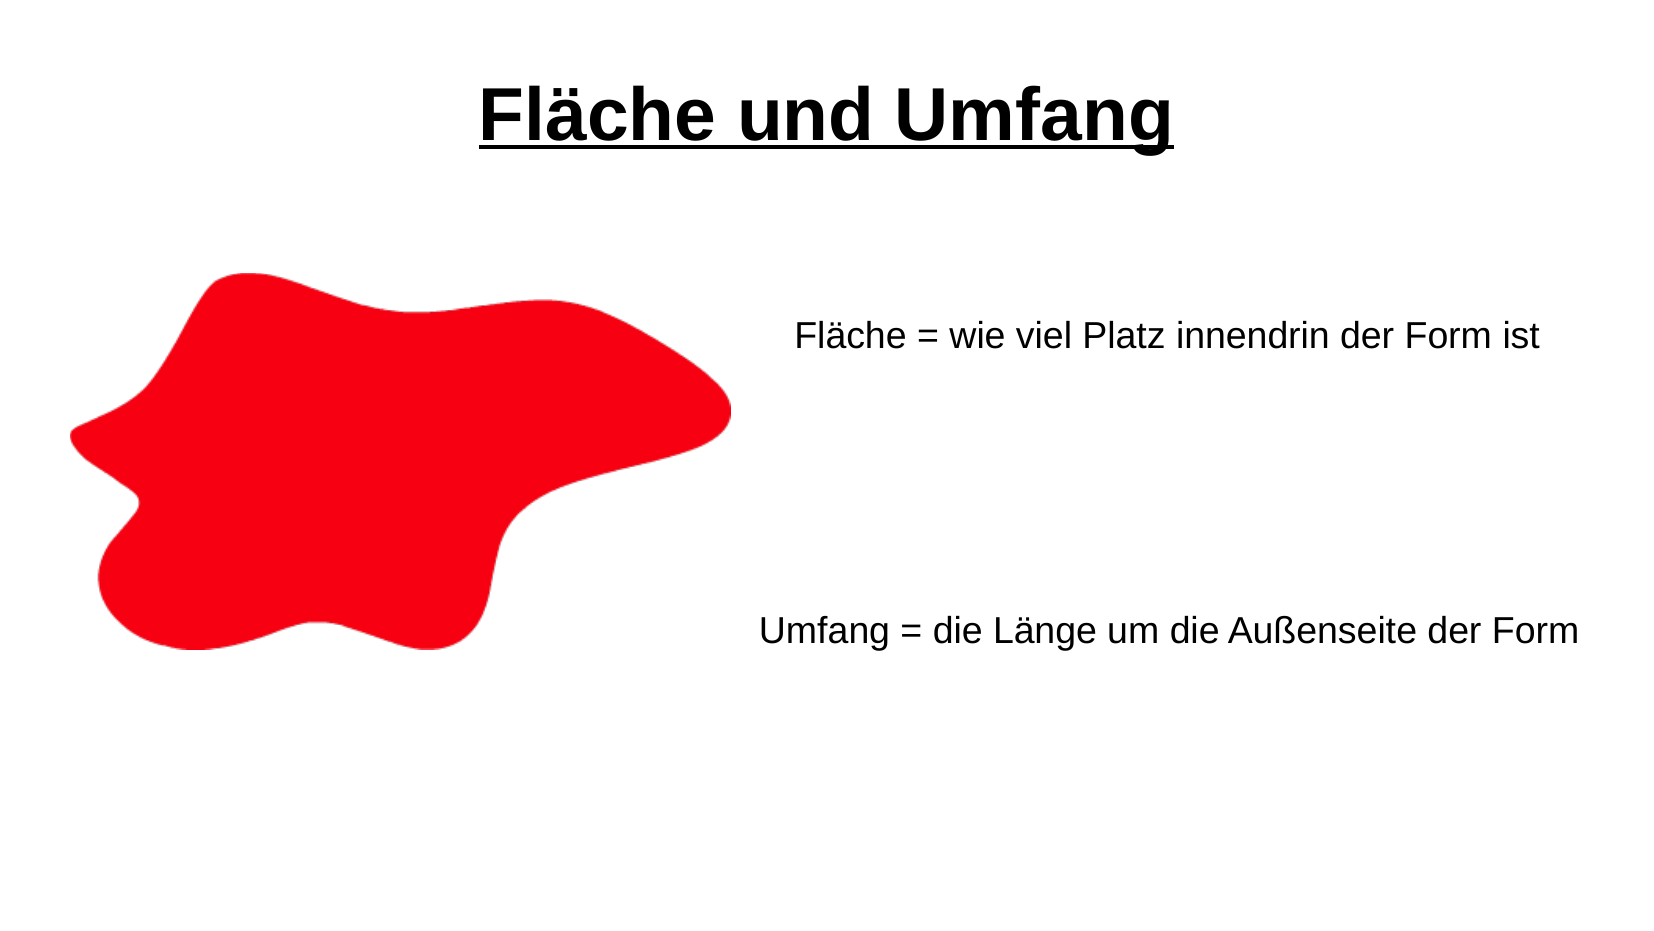

# Fläche und Umfang
Fläche = wie viel Platz innendrin der Form ist
Umfang = die Länge um die Außenseite der Form